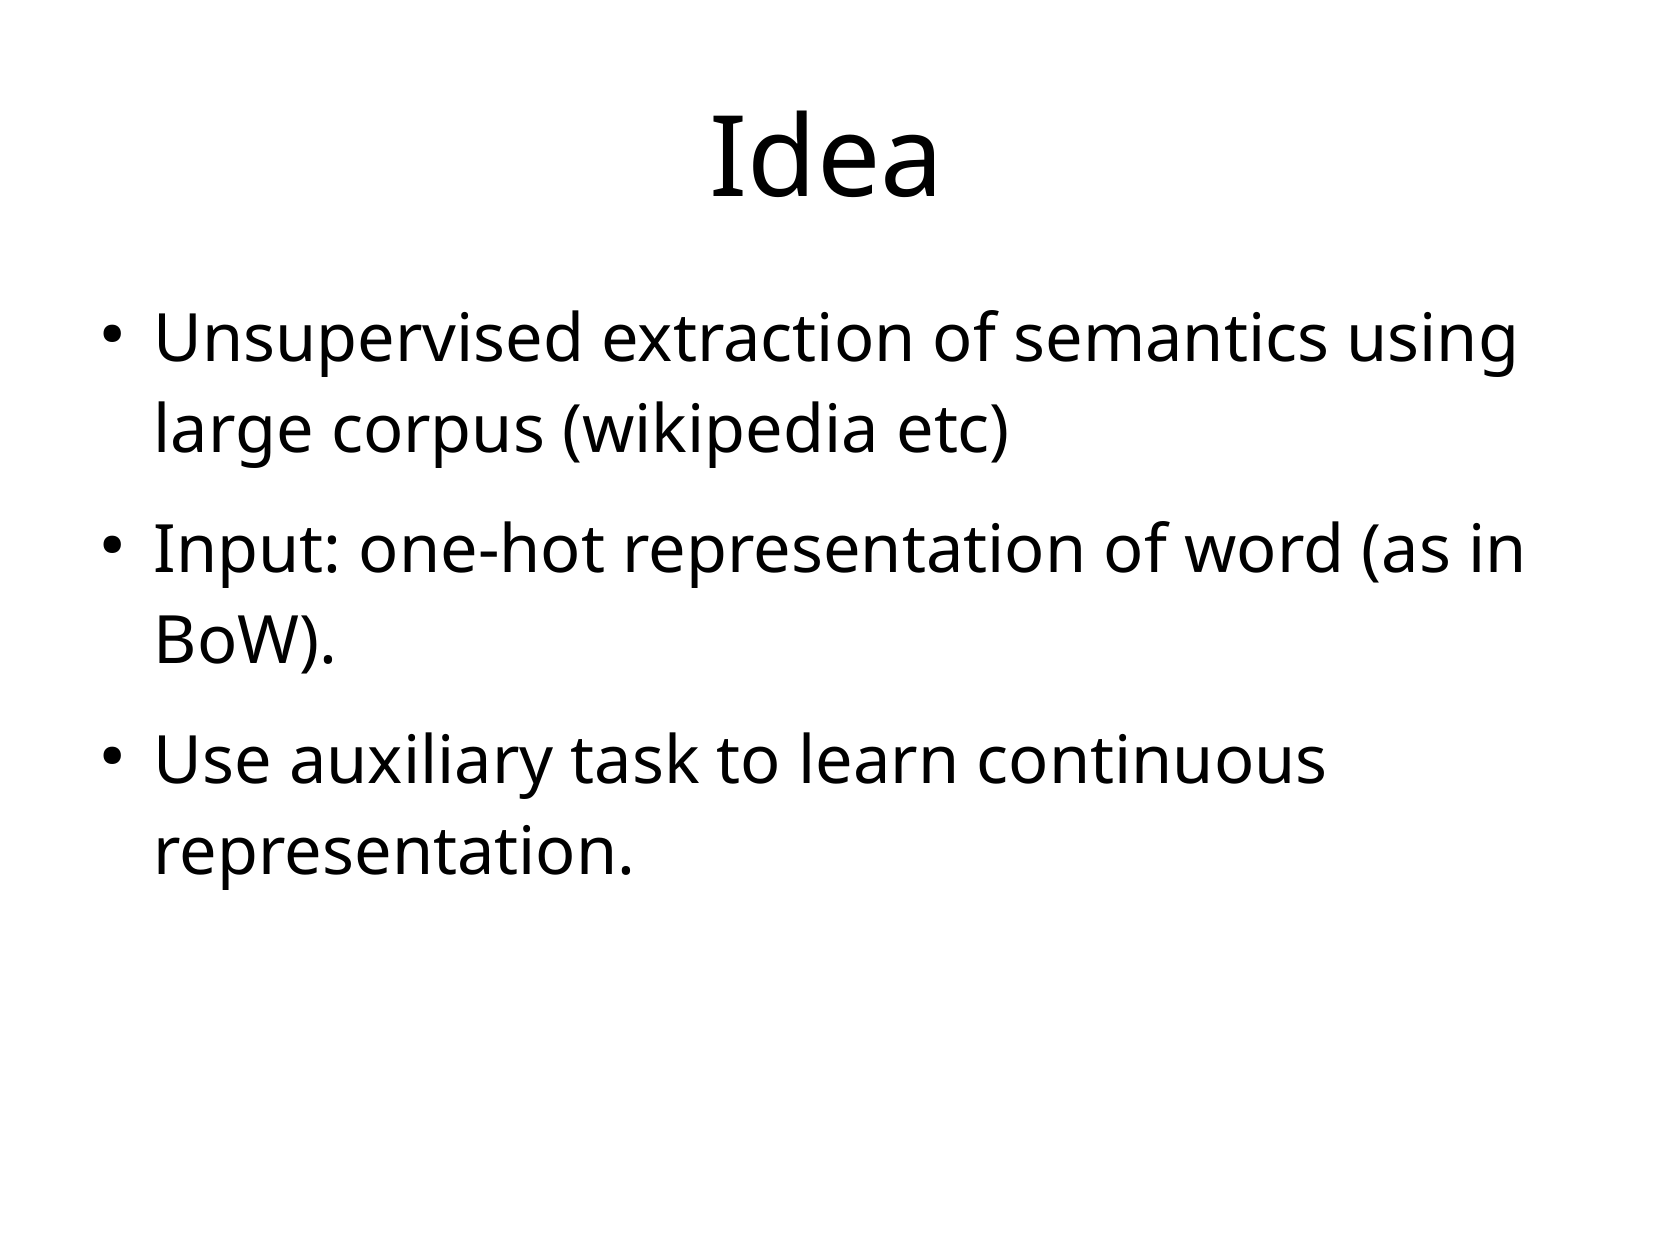

# Idea
Unsupervised extraction of semantics using large corpus (wikipedia etc)
Input: one-hot representation of word (as in BoW).
Use auxiliary task to learn continuous representation.